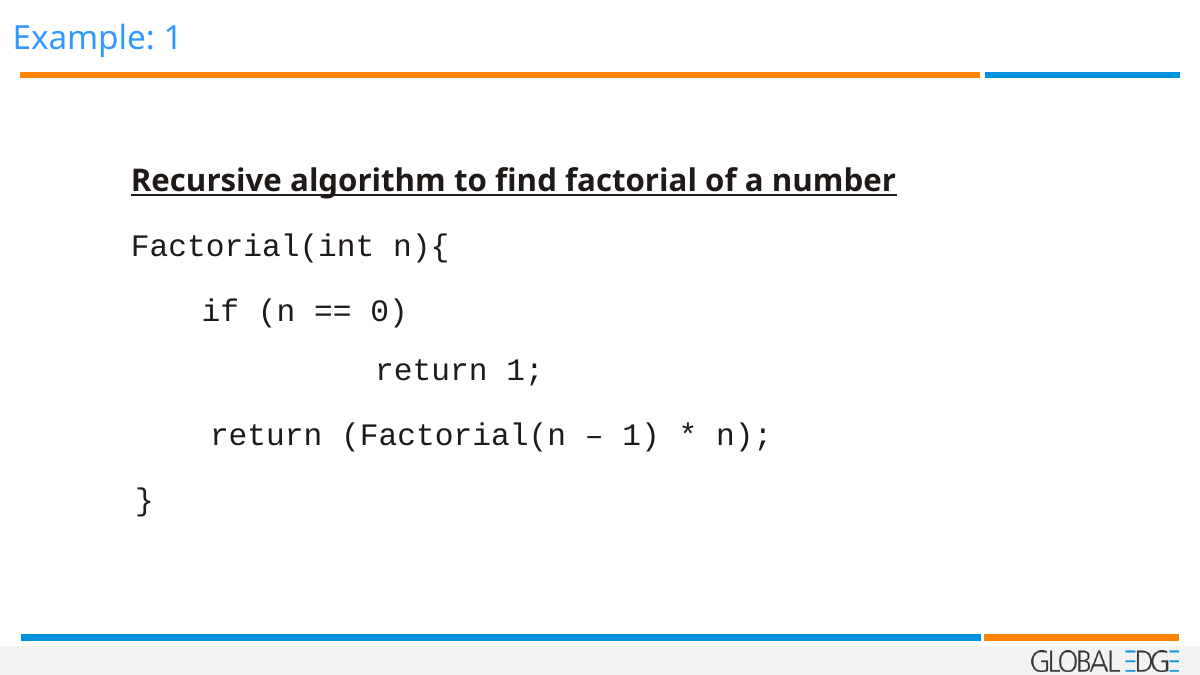

# Example: 1
Recursive algorithm to find factorial of a number
Factorial(int n){
if (n == 0)
			 return 1;
 return (Factorial(n – 1) * n);
 }